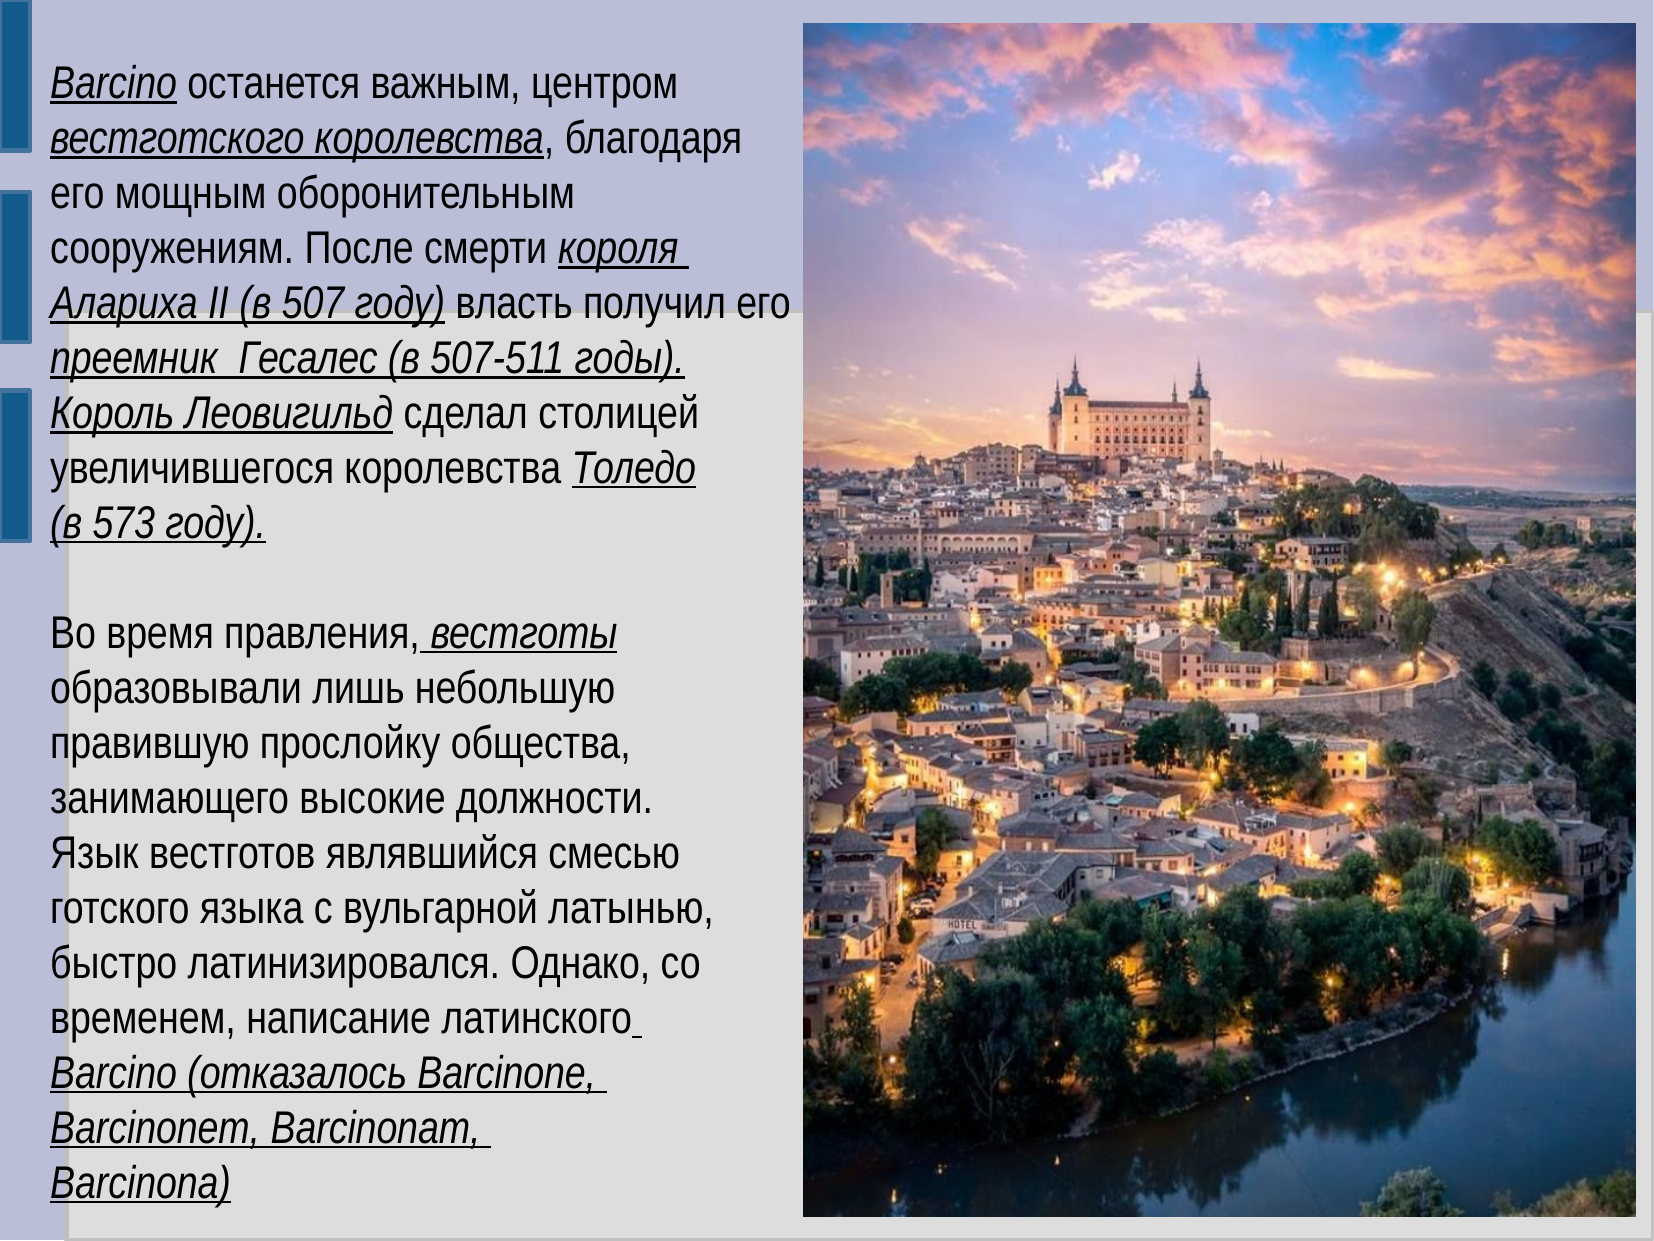

Barcino останется важным, центром
вестготского королевства, благодаря
его мощным оборонительным
сооружениям. После смерти короля
Алариха II (в 507 году) власть получил его
преемник Гесалес (в 507-511 годы).
Король Леовигильд сделал столицей
увеличившегося королевства Толедо
(в 573 году).
Во время правления, вестготы
образовывали лишь небольшую
правившую прослойку общества,
занимающего высокие должности.
Язык вестготов являвшийся смесью
готского языка с вульгарной латынью,
быстро латинизировался. Однако, со
временем, написание латинского
Barcino (отказалось Barcinone,
Barcinonem, Barcinonam,
Barcinona)